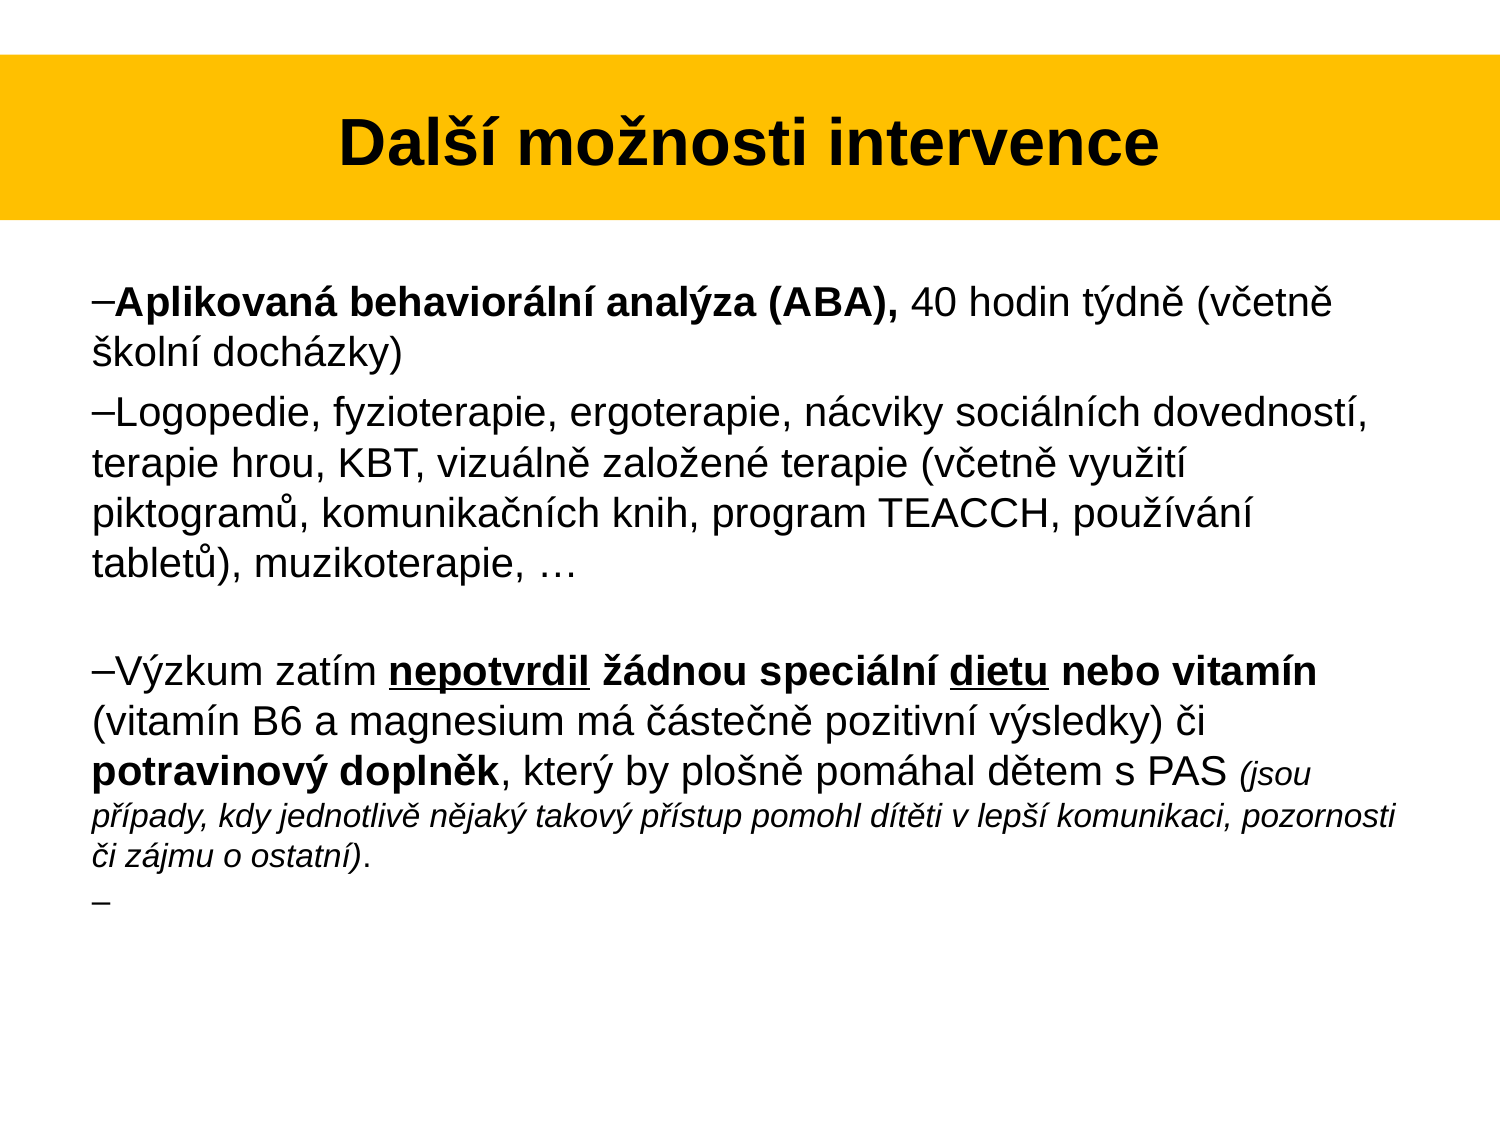

# Další možnosti intervence
Aplikovaná behaviorální analýza (ABA), 40 hodin týdně (včetně školní docházky)
Logopedie, fyzioterapie, ergoterapie, nácviky sociálních dovedností, terapie hrou, KBT, vizuálně založené terapie (včetně využití piktogramů, komunikačních knih, program TEACCH, používání tabletů), muzikoterapie, …
Výzkum zatím nepotvrdil žádnou speciální dietu nebo vitamín (vitamín B6 a magnesium má částečně pozitivní výsledky) či potravinový doplněk, který by plošně pomáhal dětem s PAS (jsou případy, kdy jednotlivě nějaký takový přístup pomohl dítěti v lepší komunikaci, pozornosti či zájmu o ostatní).